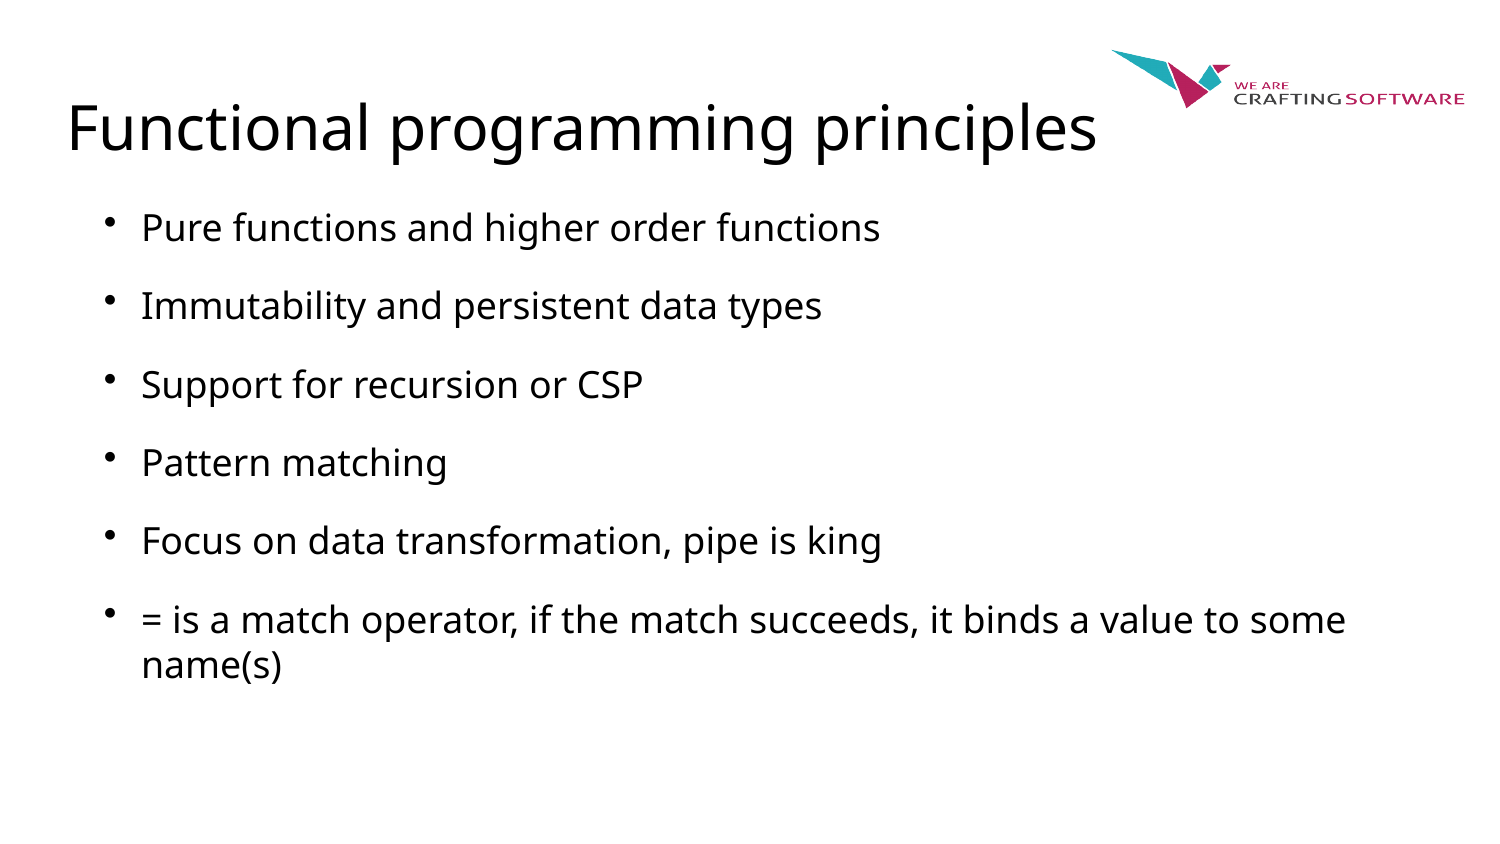

# Functional programming principles
Pure functions and higher order functions
Immutability and persistent data types
Support for recursion or CSP
Pattern matching
Focus on data transformation, pipe is king
= is a match operator, if the match succeeds, it binds a value to some name(s)